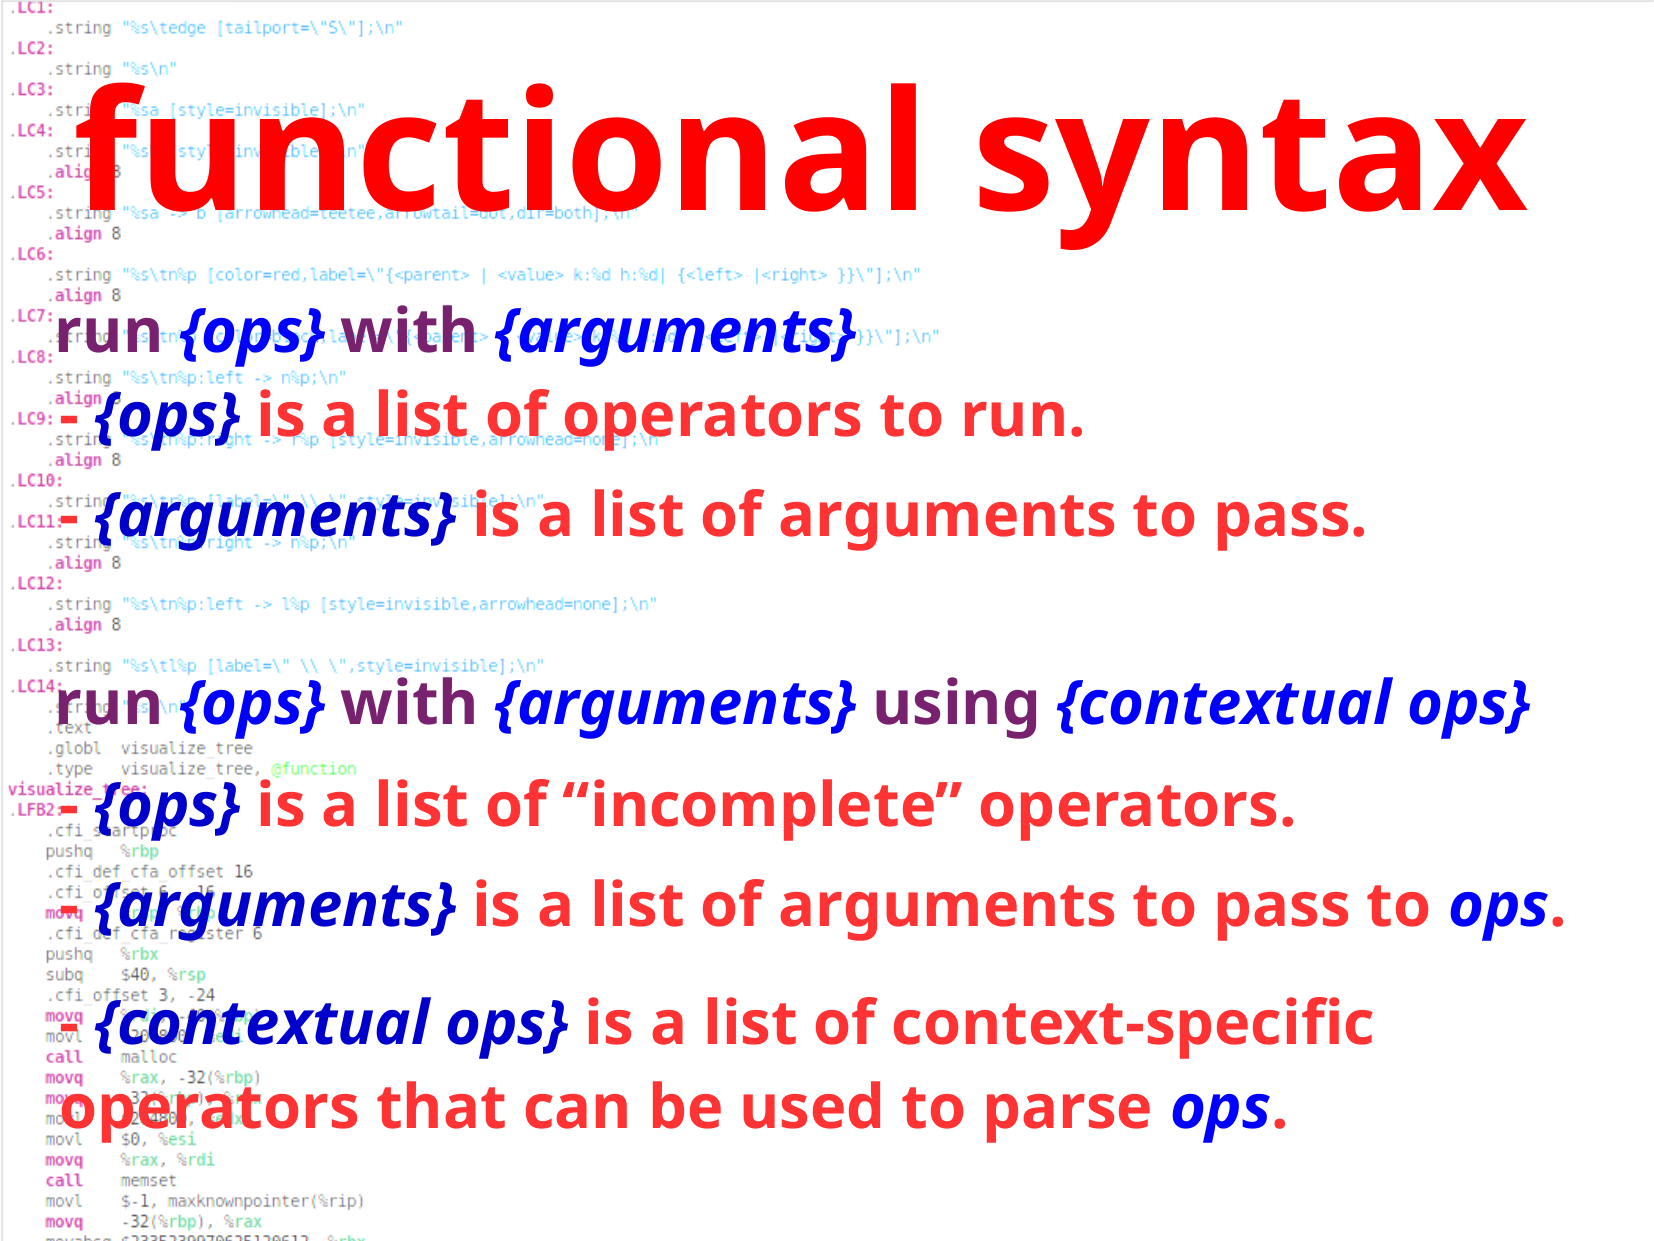

functional syntax
run {ops} with {arguments}
- {ops} is a list of operators to run.
- {arguments} is a list of arguments to pass.
run {ops} with {arguments} using {contextual ops}
- {ops} is a list of “incomplete” operators.
- {arguments} is a list of arguments to pass to ops.
- {contextual ops} is a list of context-specific operators that can be used to parse ops.